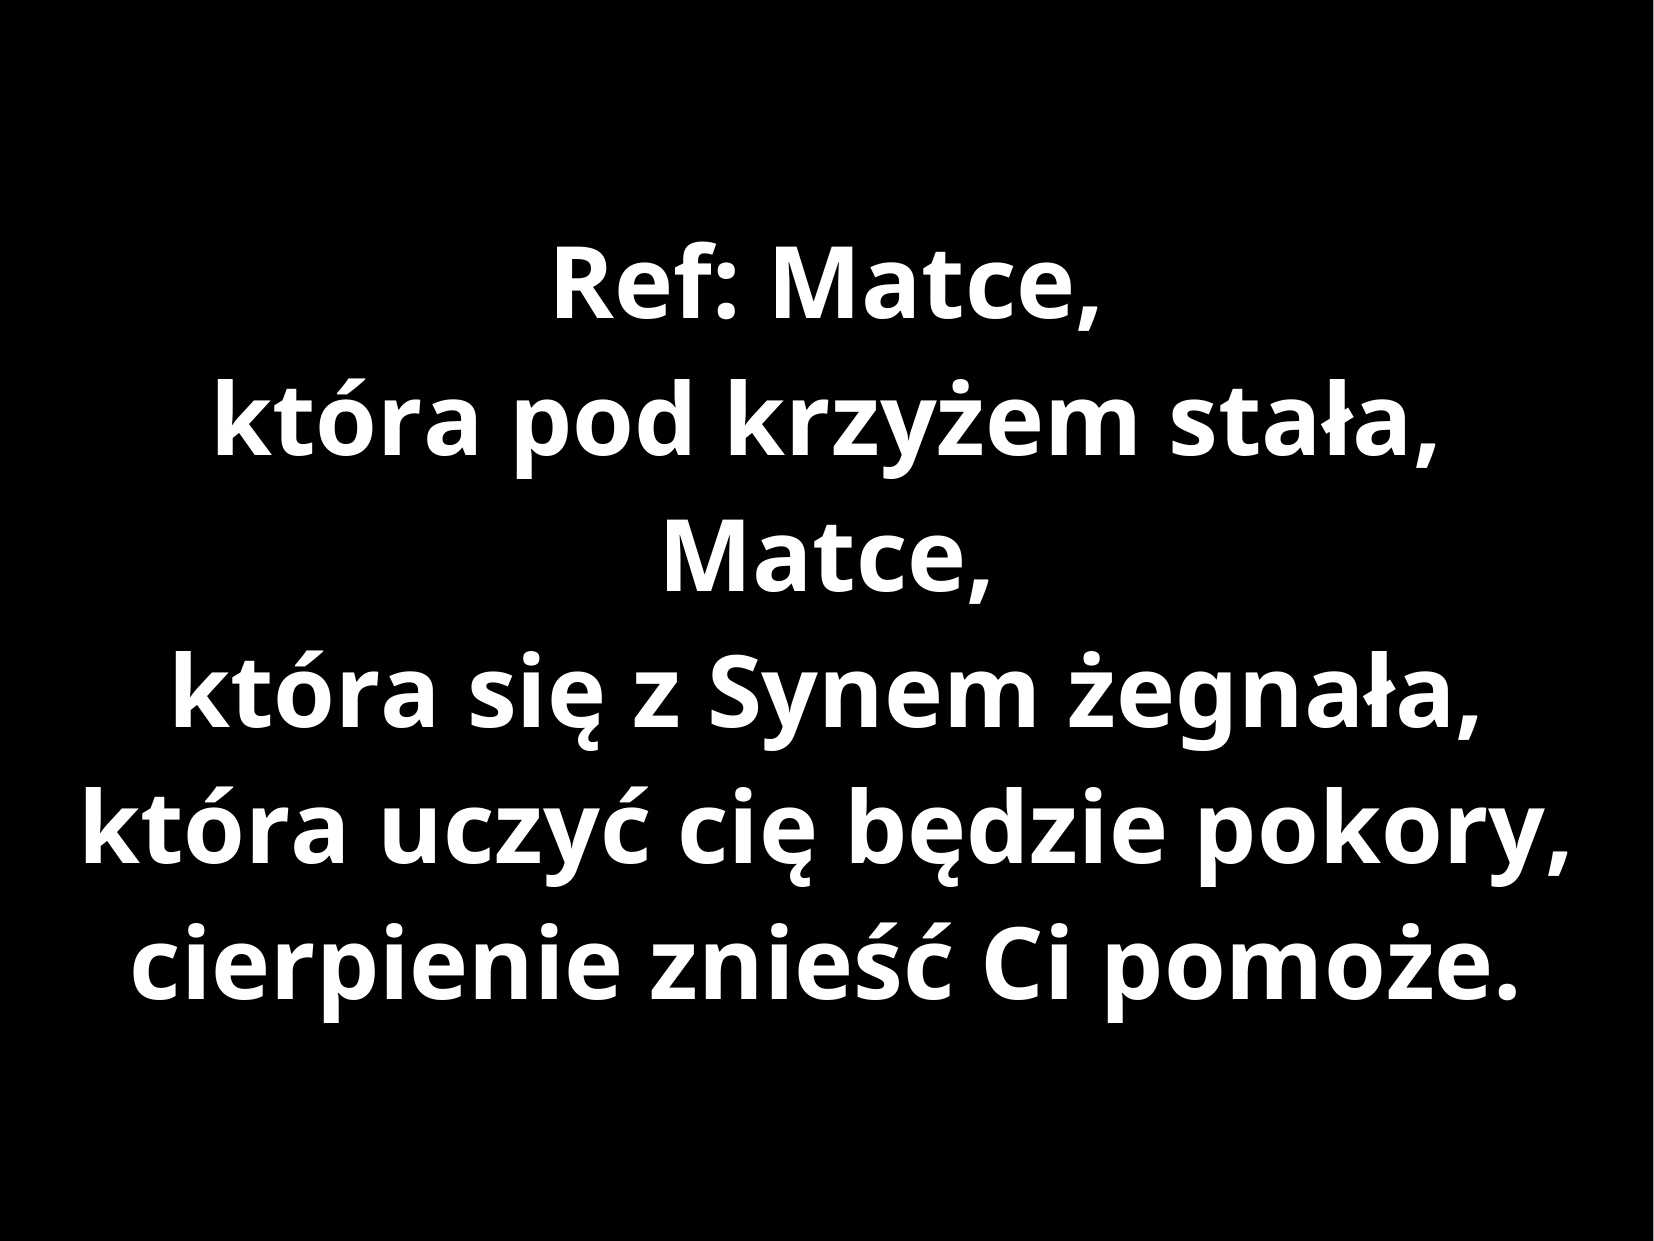

# Ref: Matce, która pod krzyżem stała, Matce, która się z Synem żegnała, która uczyć cię będzie pokory, cierpienie znieść Ci pomoże.